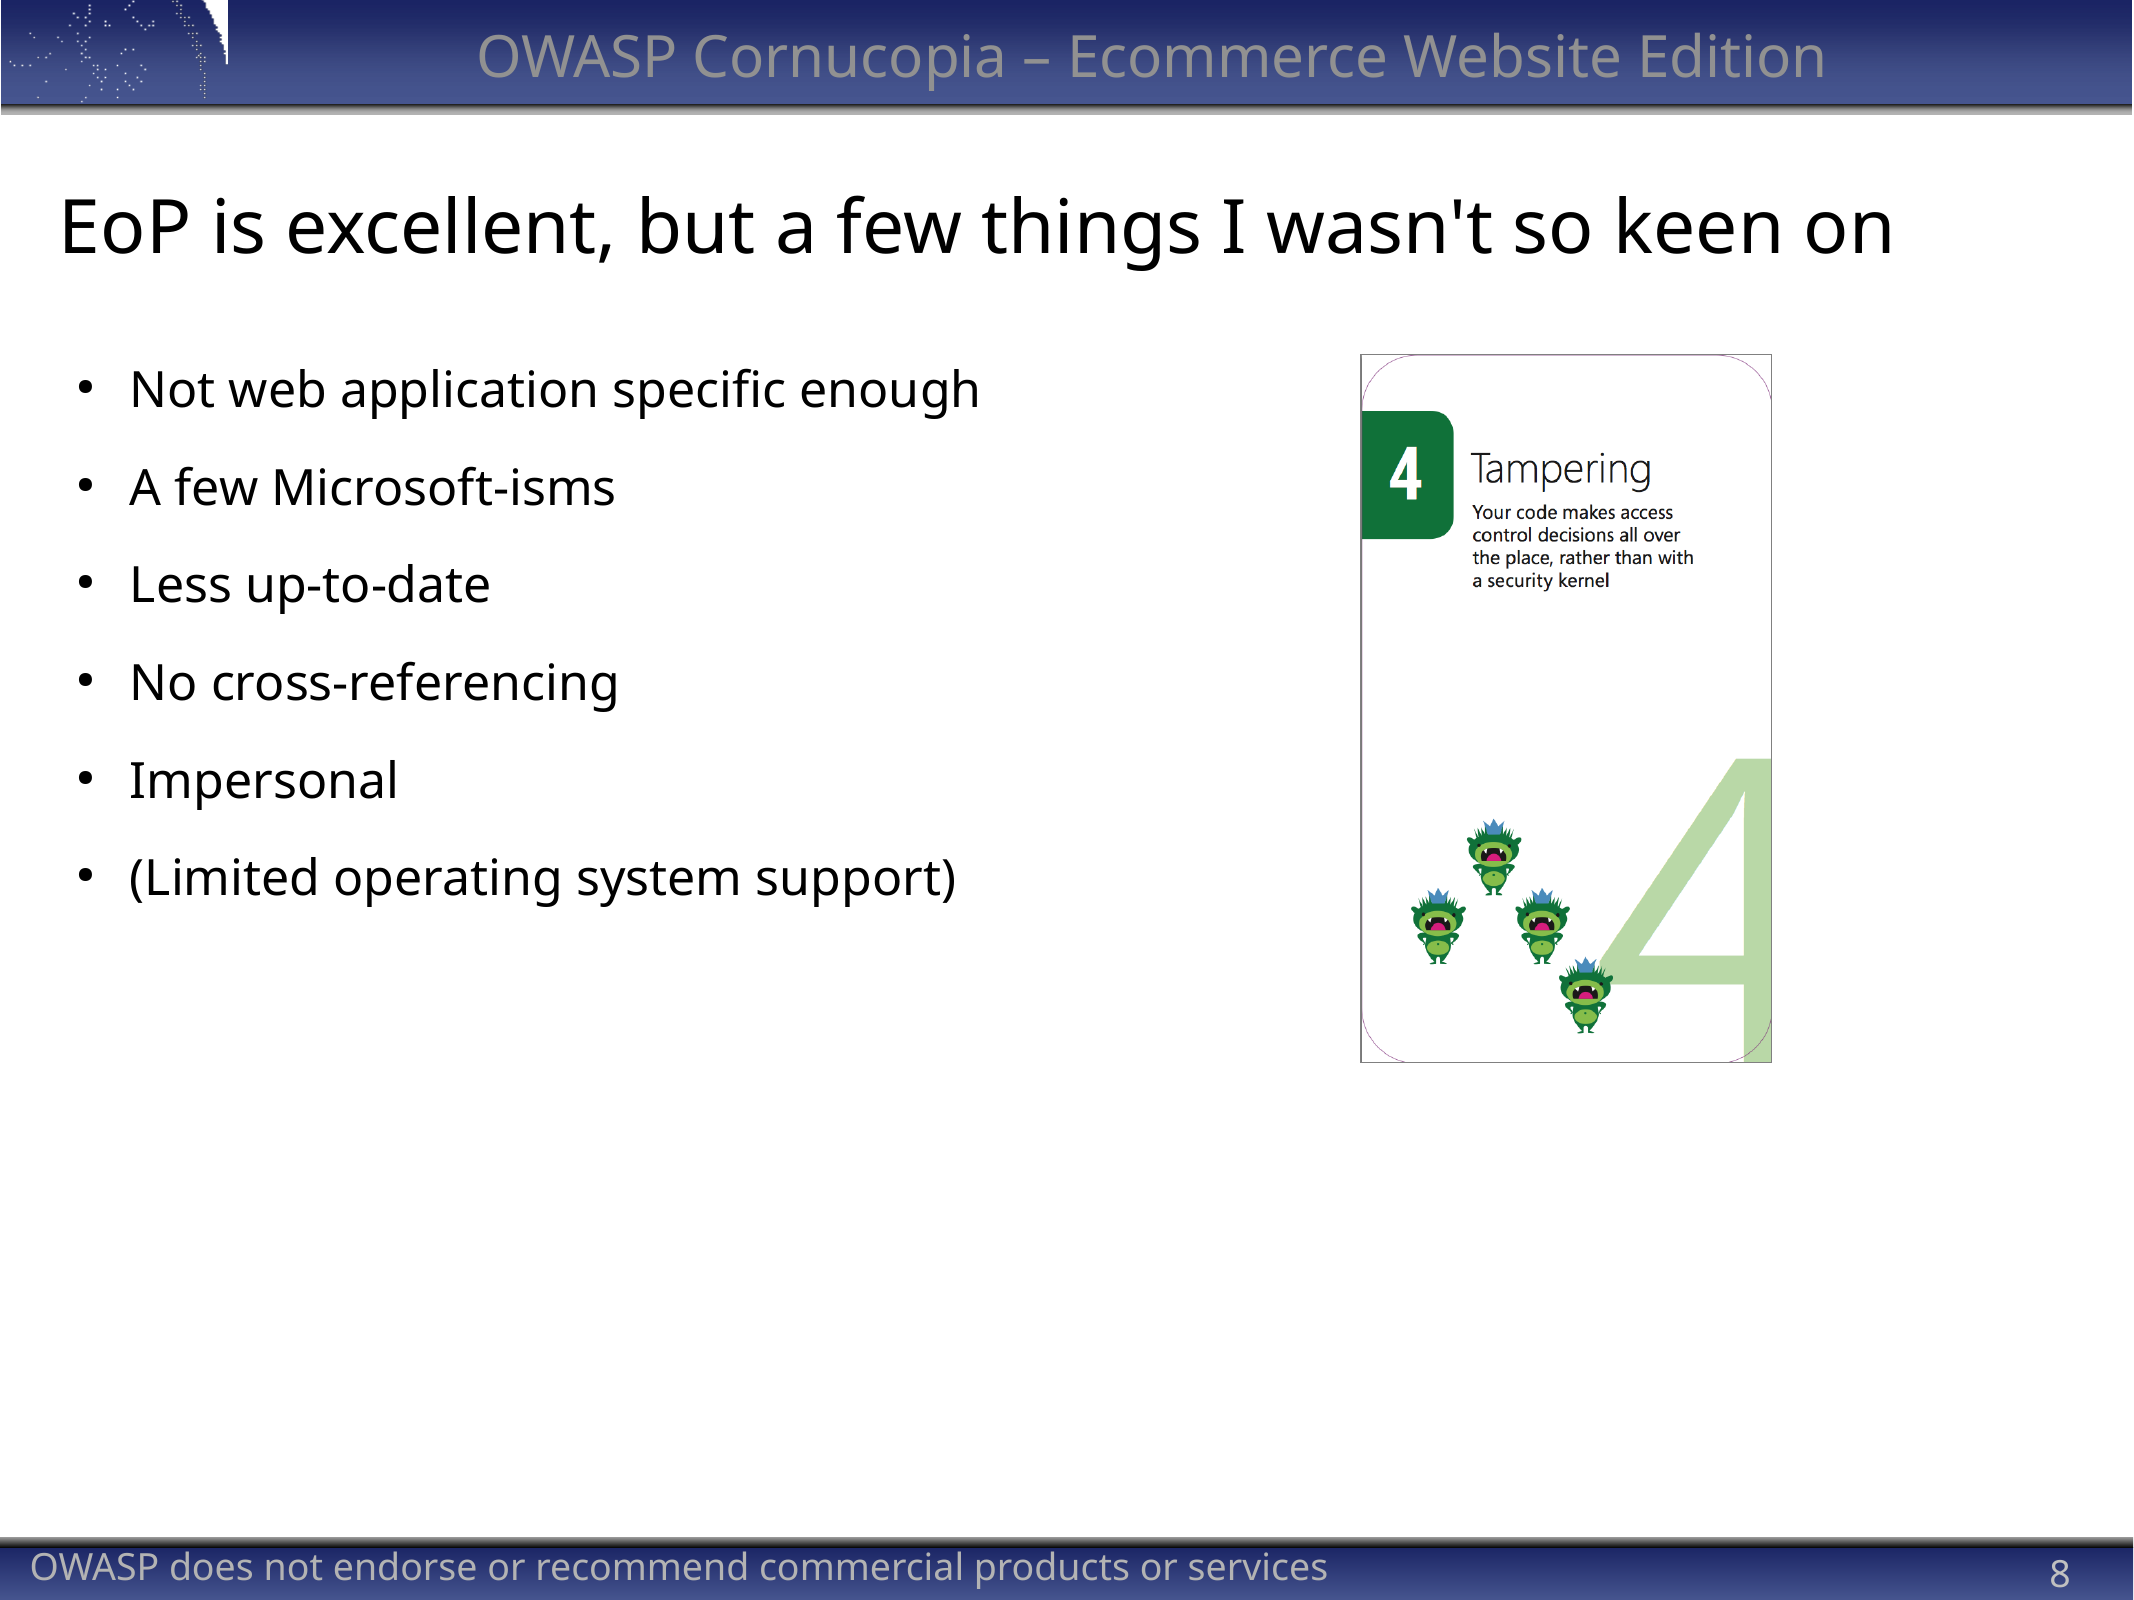

# EoP is excellent, but a few things I wasn't so keen on
Not web application specific enough
A few Microsoft-isms
Less up-to-date
No cross-referencing
Impersonal
(Limited operating system support)
OWASP does not endorse or recommend commercial products or services